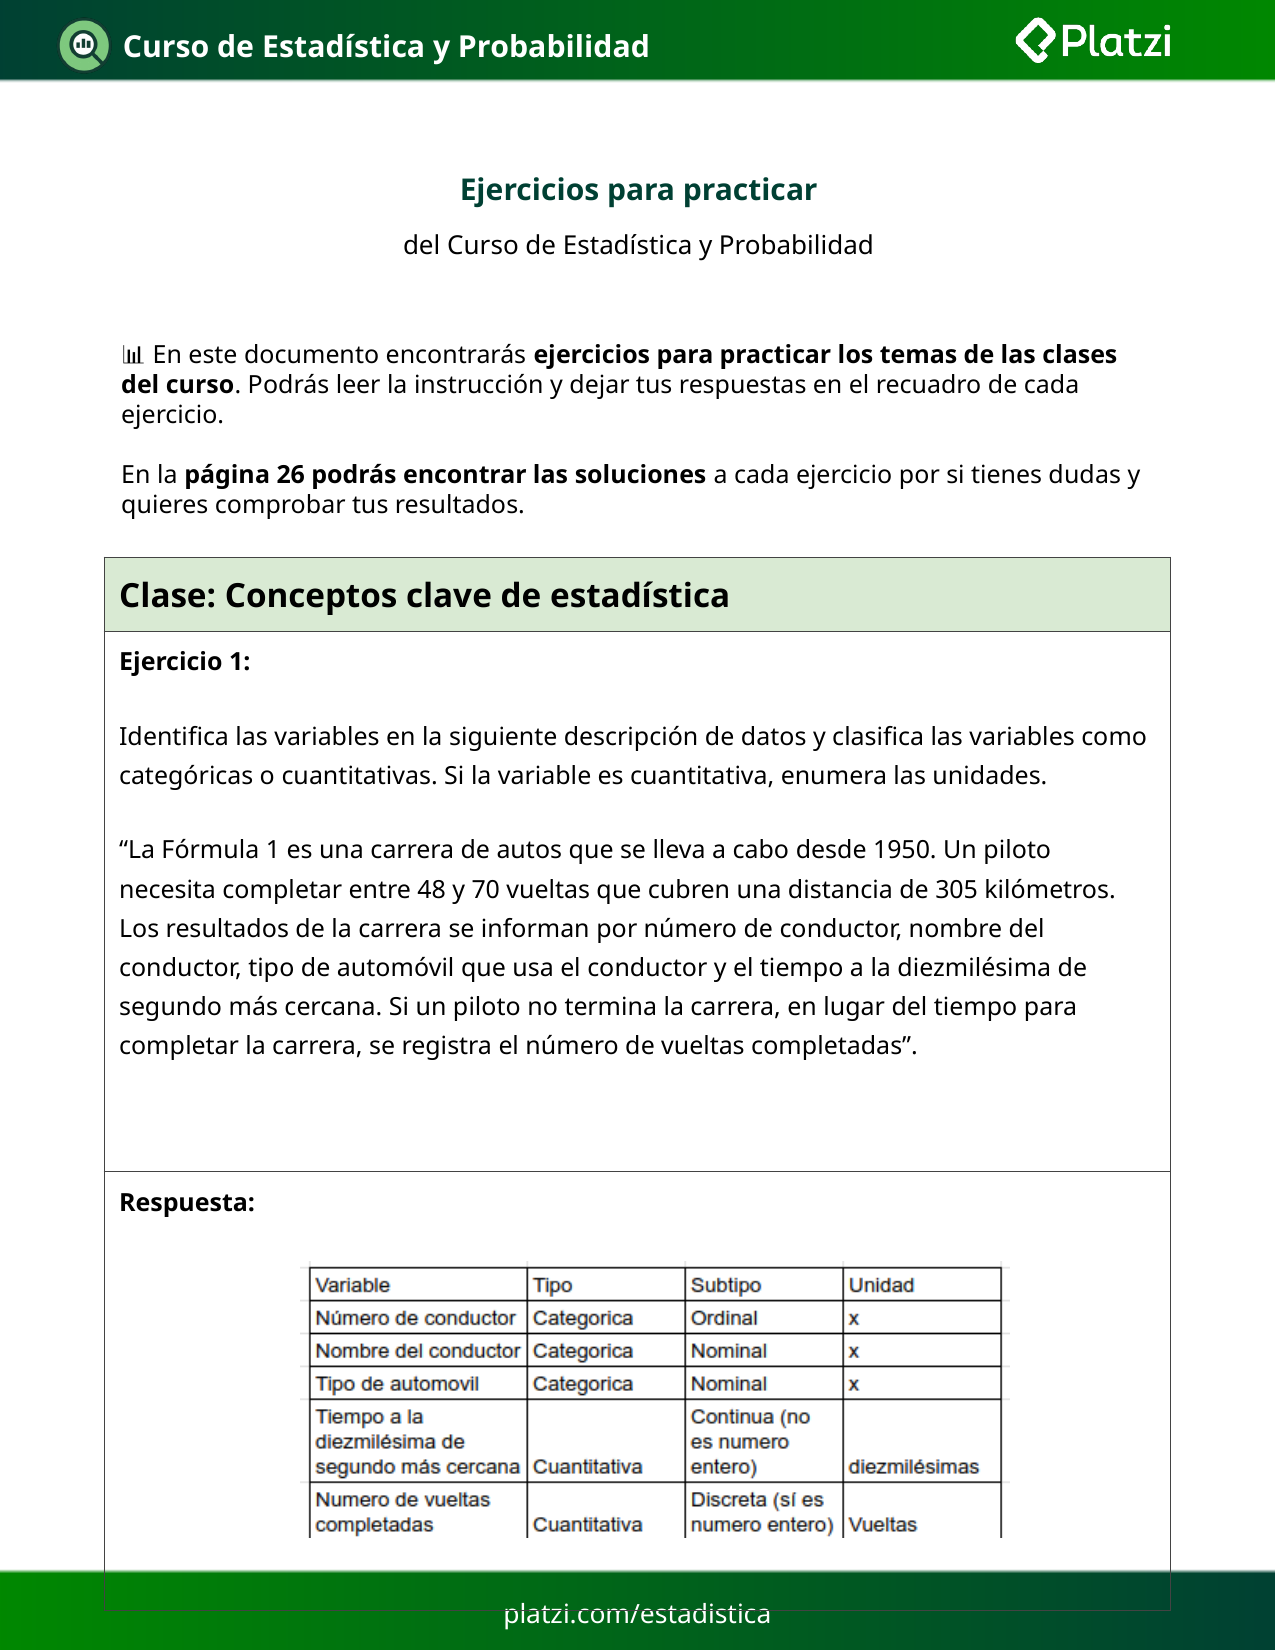

Curso de Estadística y Probabilidad
Ejercicios para practicar
del Curso de Estadística y Probabilidad
📊 En este documento encontrarás ejercicios para practicar los temas de las clases del curso. Podrás leer la instrucción y dejar tus respuestas en el recuadro de cada ejercicio.
En la página 26 podrás encontrar las soluciones a cada ejercicio por si tienes dudas y quieres comprobar tus resultados.
| Clase: Conceptos clave de estadística |
| --- |
| Ejercicio 1: Identifica las variables en la siguiente descripción de datos y clasifica las variables como categóricas o cuantitativas. Si la variable es cuantitativa, enumera las unidades. “La Fórmula 1 es una carrera de autos que se lleva a cabo desde 1950. Un piloto necesita completar entre 48 y 70 vueltas que cubren una distancia de 305 kilómetros. Los resultados de la carrera se informan por número de conductor, nombre del conductor, tipo de automóvil que usa el conductor y el tiempo a la diezmilésima de segundo más cercana. Si un piloto no termina la carrera, en lugar del tiempo para completar la carrera, se registra el número de vueltas completadas”. |
| Respuesta: |
# platzi.com/estadistica